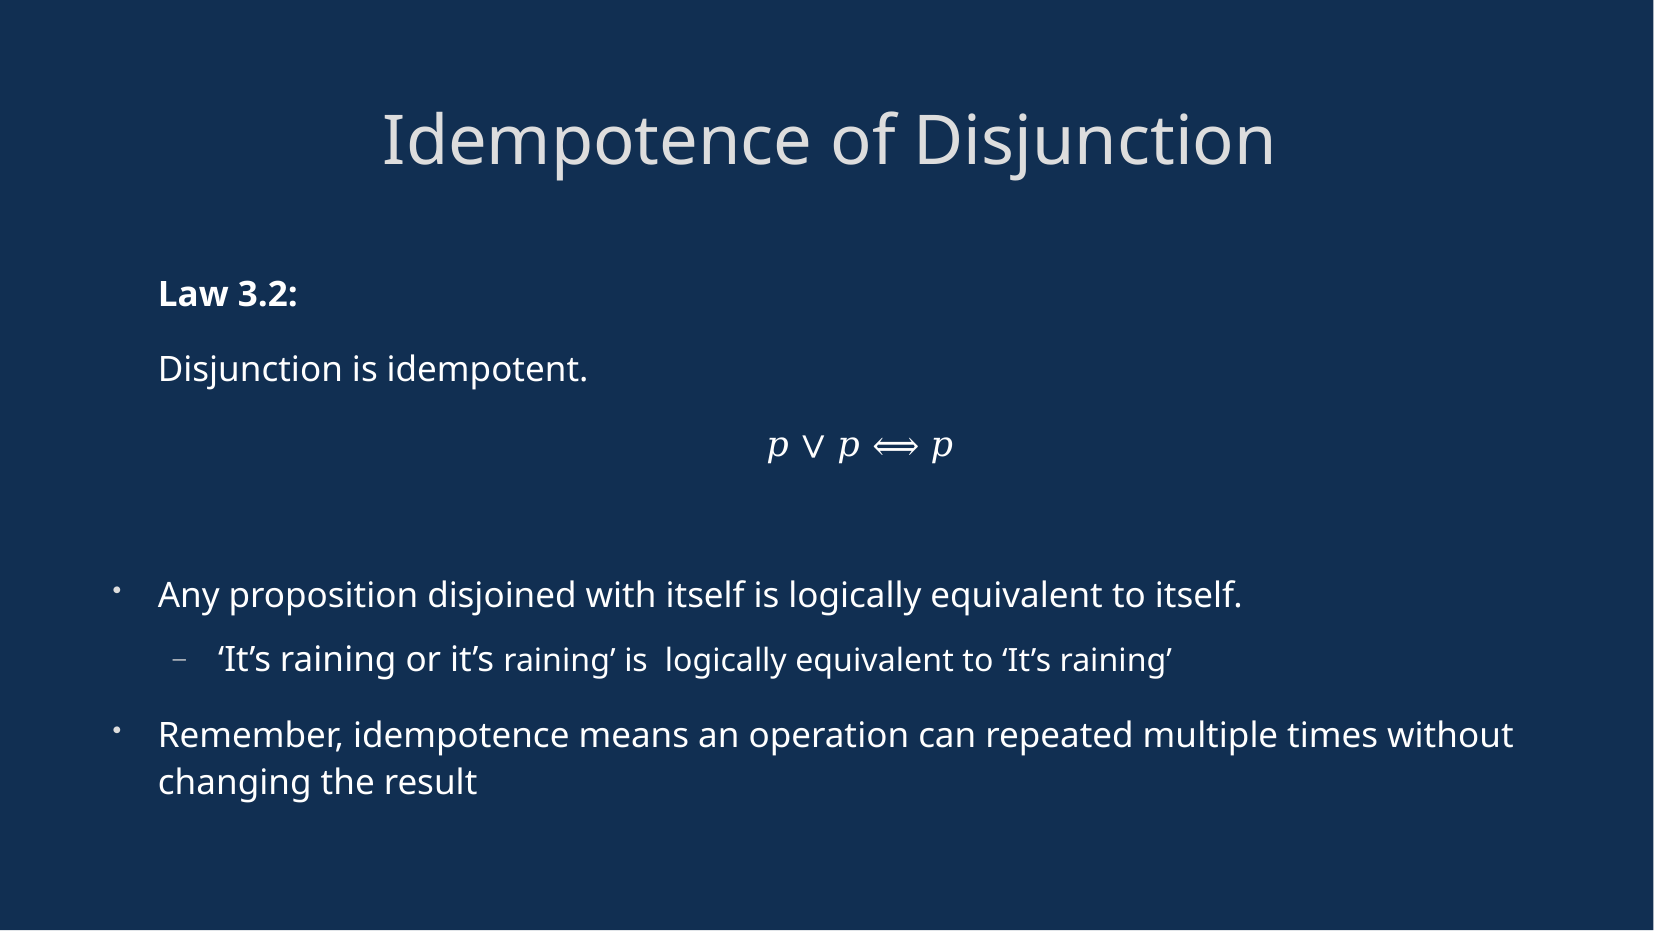

# Idempotence of Disjunction
Law 3.2:
Disjunction is idempotent.
𝑝 ∨ 𝑝 ⟺ 𝑝
Any proposition disjoined with itself is logically equivalent to itself.
‘It’s raining or it’s raining’ is logically equivalent to ‘It’s raining’
Remember, idempotence means an operation can repeated multiple times without changing the result